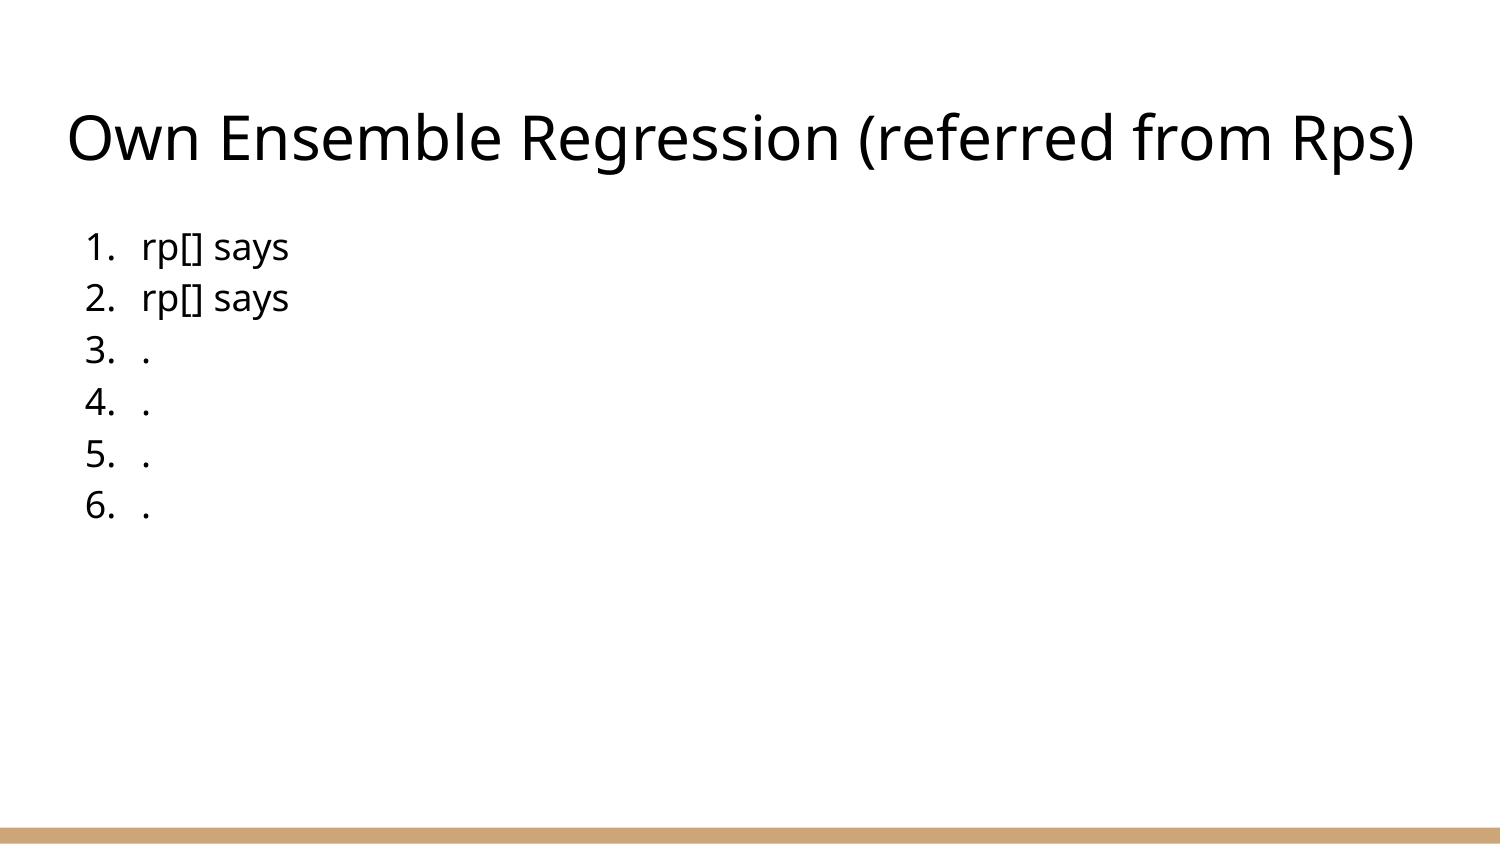

# Own Ensemble Regression (referred from Rps)
rp[] says
rp[] says
.
.
.
.